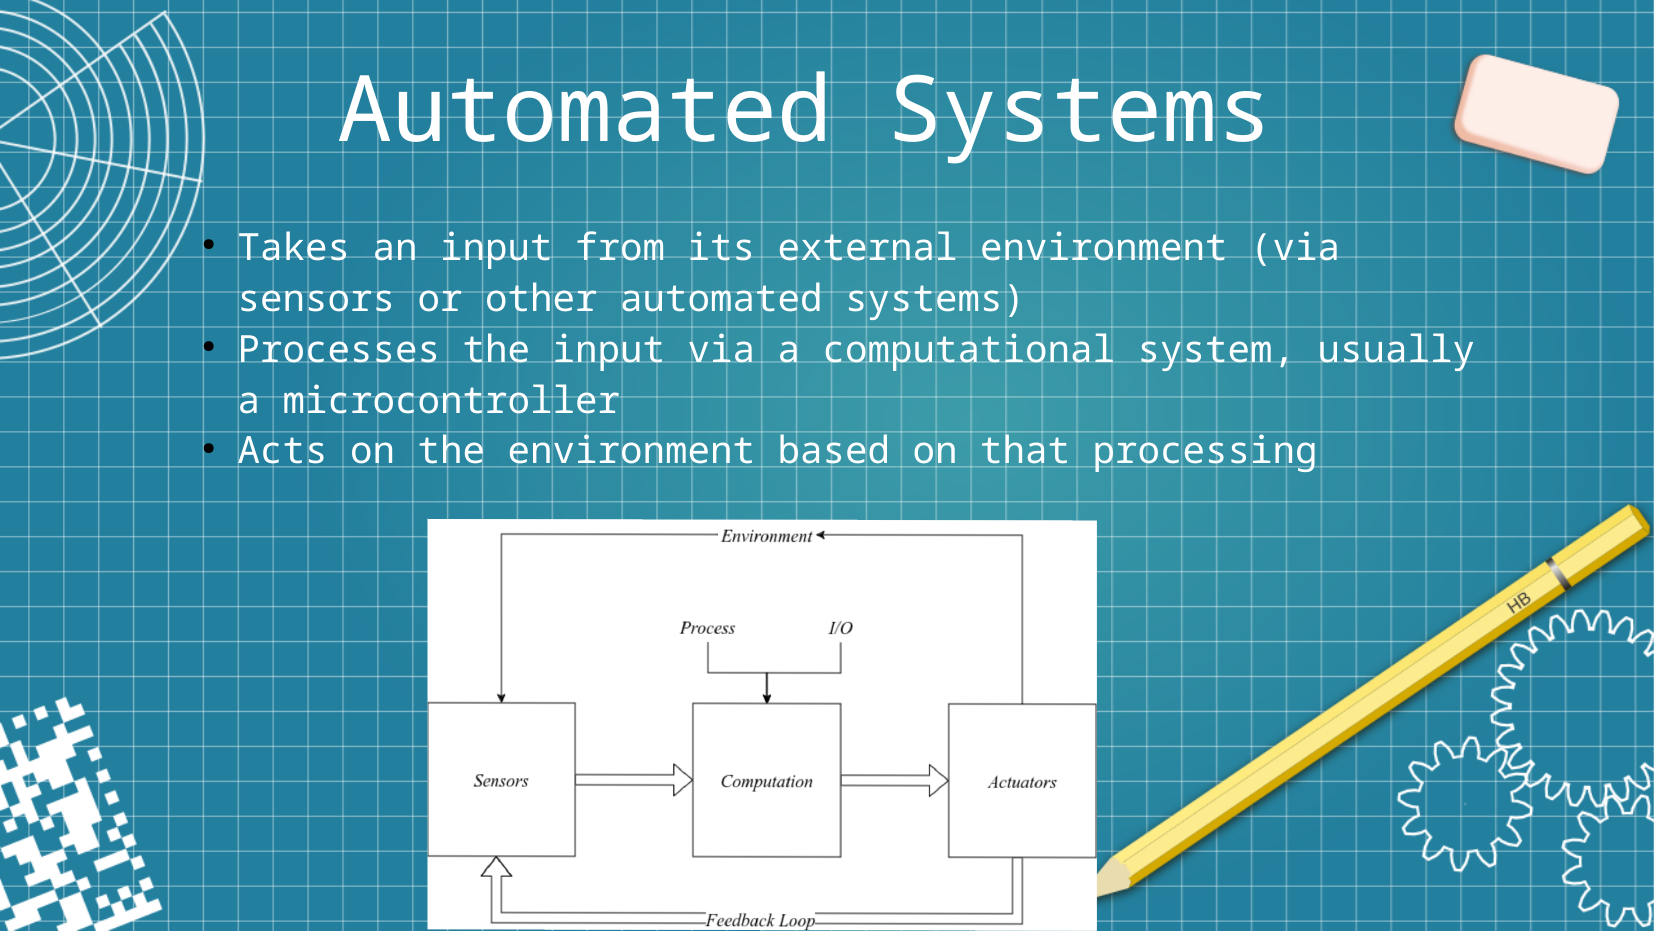

# Automated Systems
Takes an input from its external environment (via sensors or other automated systems)
Processes the input via a computational system, usually a microcontroller
Acts on the environment based on that processing